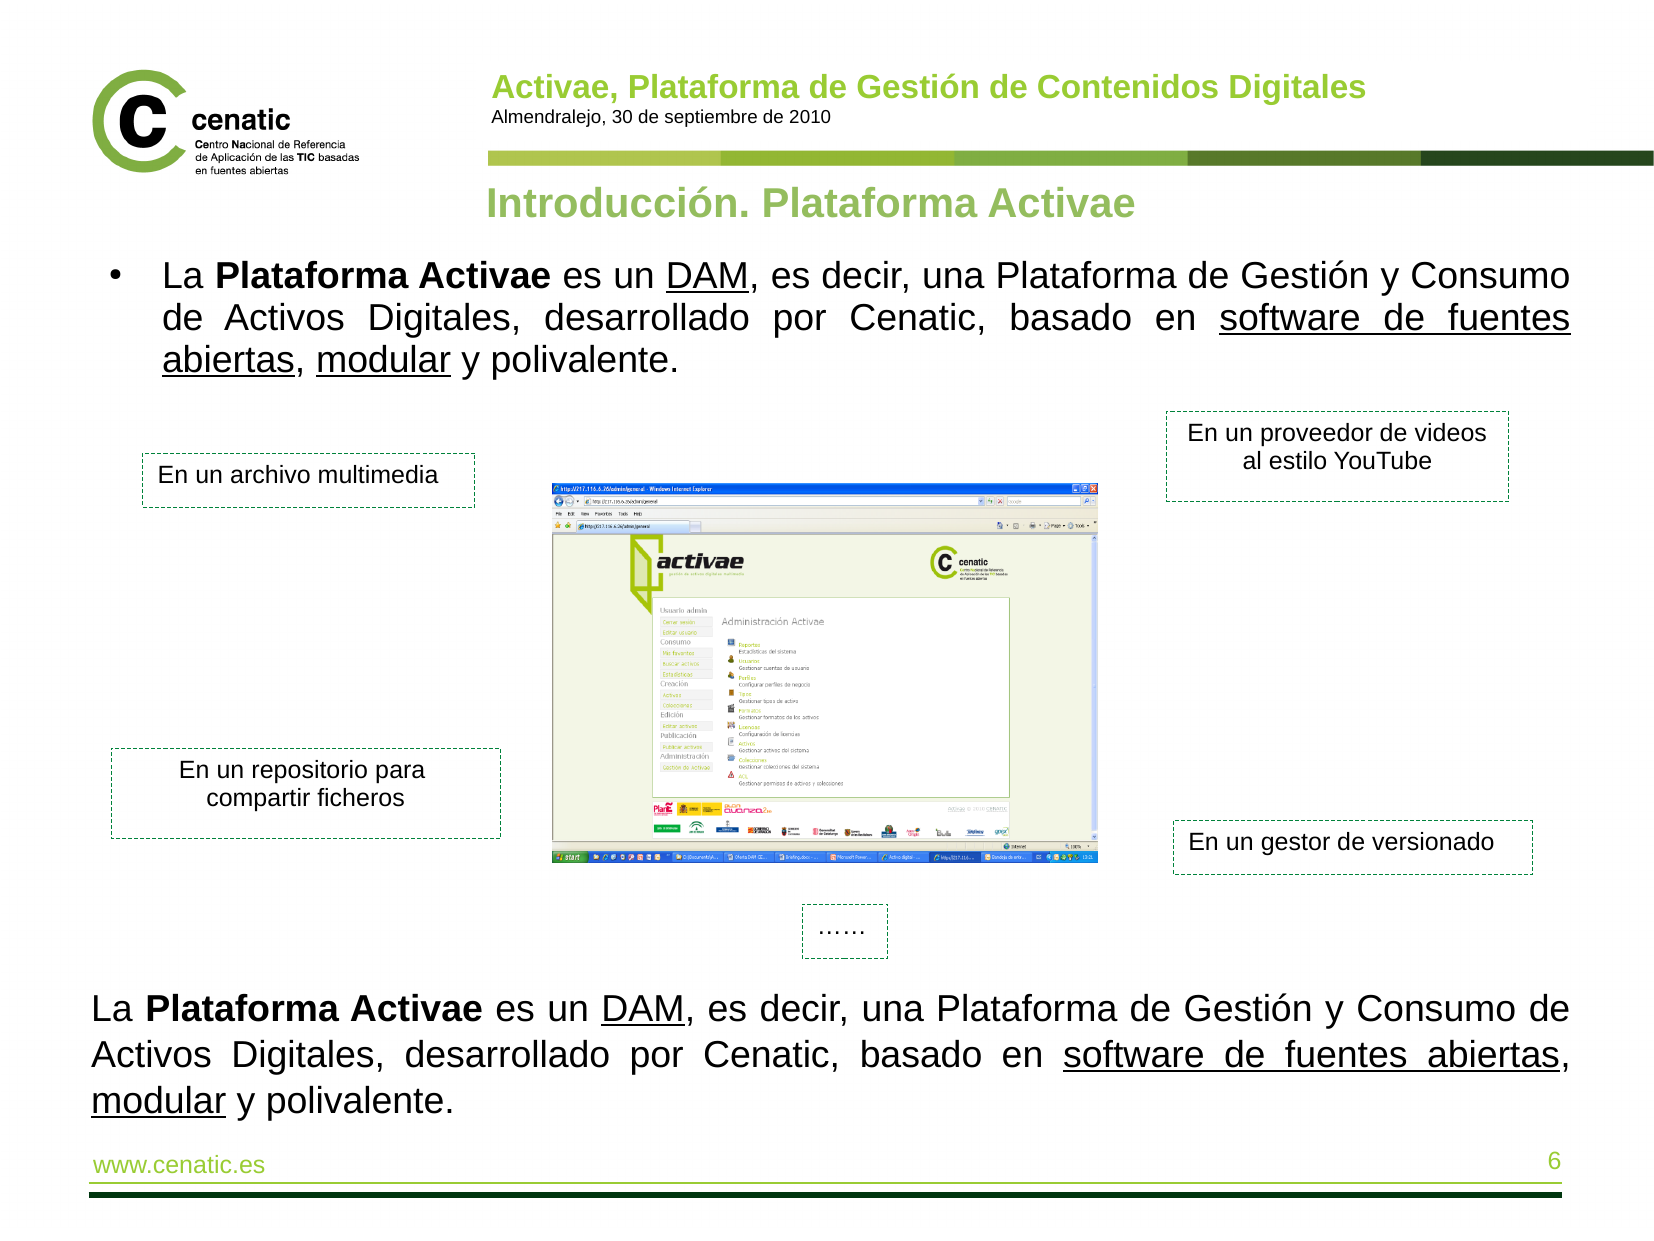

# Introducción. Plataforma Activae
La Plataforma Activae es un DAM, es decir, una Plataforma de Gestión y Consumo de Activos Digitales, desarrollado por Cenatic, basado en software de fuentes abiertas, modular y polivalente.
La Plataforma Activae es un DAM, es decir, una Plataforma de Gestión y Consumo de Activos Digitales, desarrollado por Cenatic, basado en software de fuentes abiertas, modular y polivalente.
En un proveedor de videos al estilo YouTube
En un archivo multimedia
En un repositorio para
compartir ficheros
En un gestor de versionado
……
6
www.cenatic.es